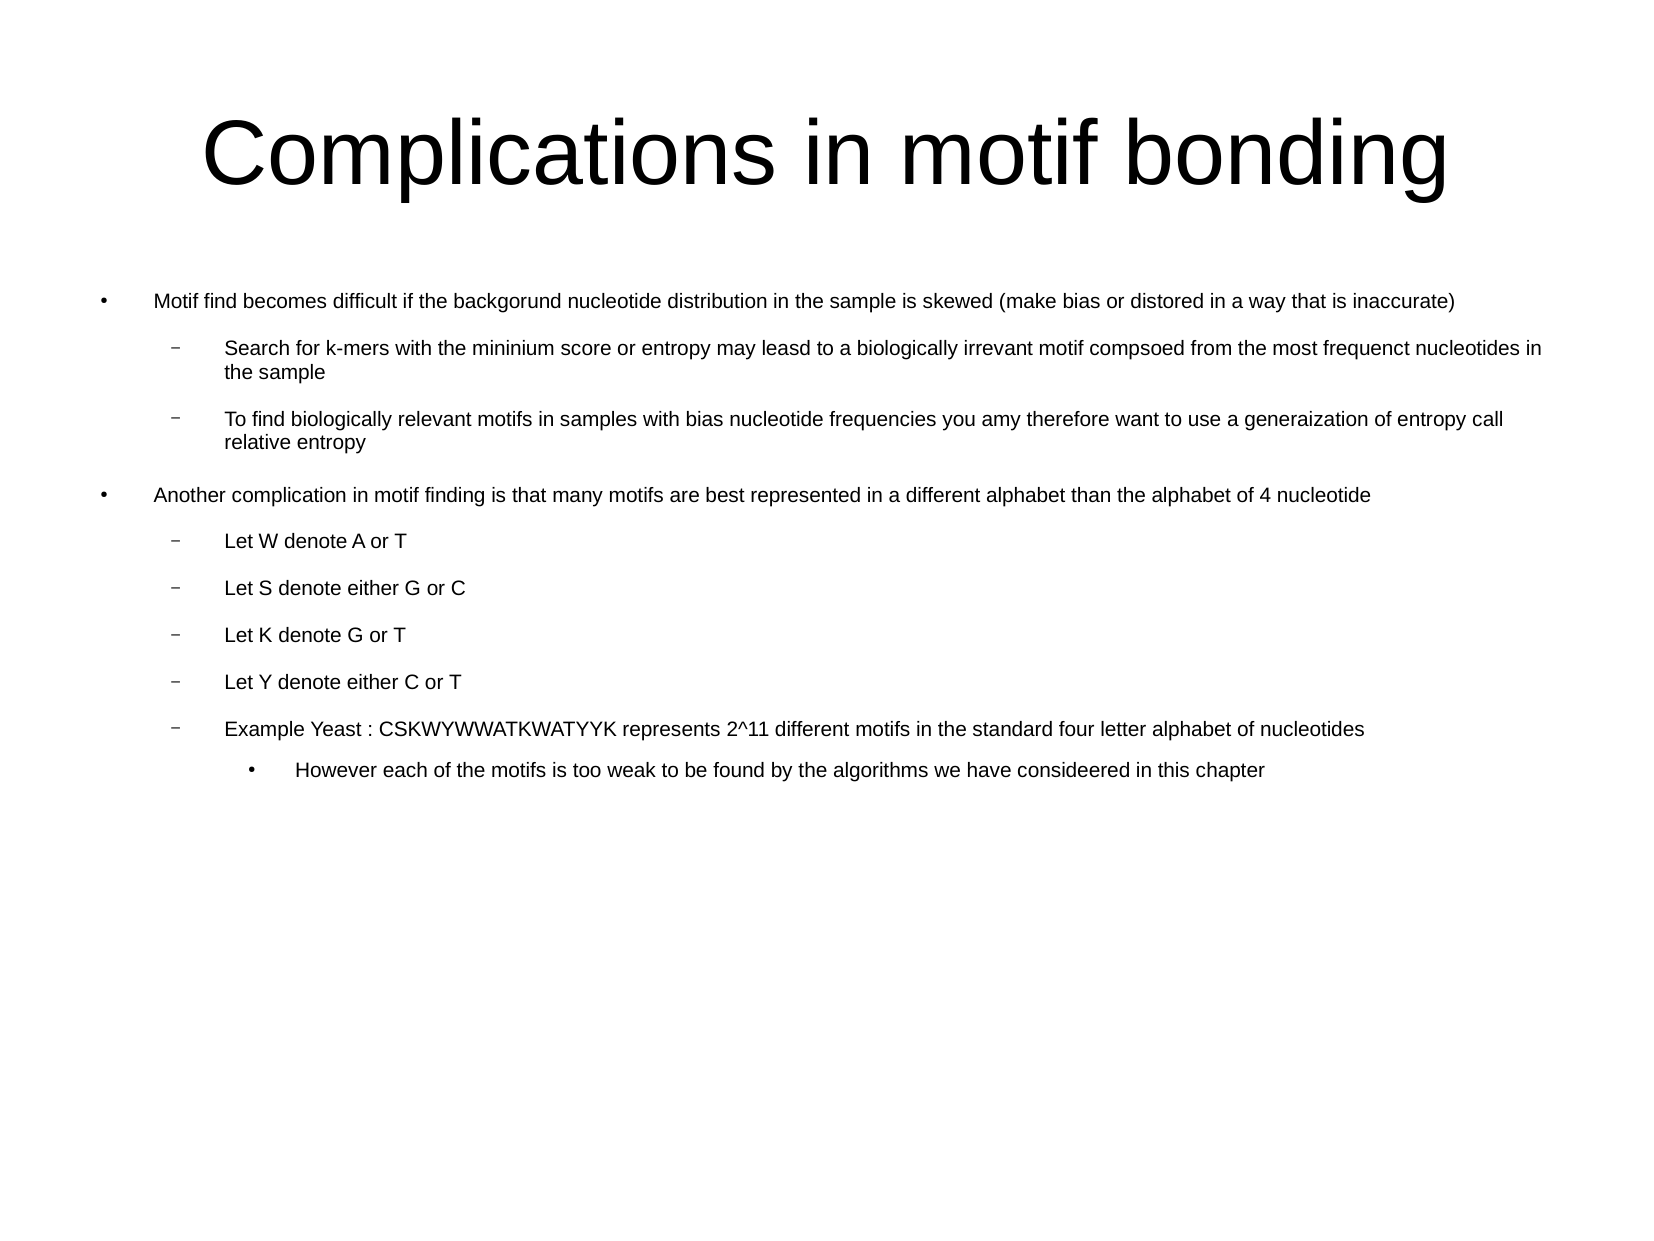

# Complications in motif bonding
Motif find becomes difficult if the backgorund nucleotide distribution in the sample is skewed (make bias or distored in a way that is inaccurate)
Search for k-mers with the mininium score or entropy may leasd to a biologically irrevant motif compsoed from the most frequenct nucleotides in the sample
To find biologically relevant motifs in samples with bias nucleotide frequencies you amy therefore want to use a generaization of entropy call relative entropy
Another complication in motif finding is that many motifs are best represented in a different alphabet than the alphabet of 4 nucleotide
Let W denote A or T
Let S denote either G or C
Let K denote G or T
Let Y denote either C or T
Example Yeast : CSKWYWWATKWATYYK represents 2^11 different motifs in the standard four letter alphabet of nucleotides
However each of the motifs is too weak to be found by the algorithms we have consideered in this chapter